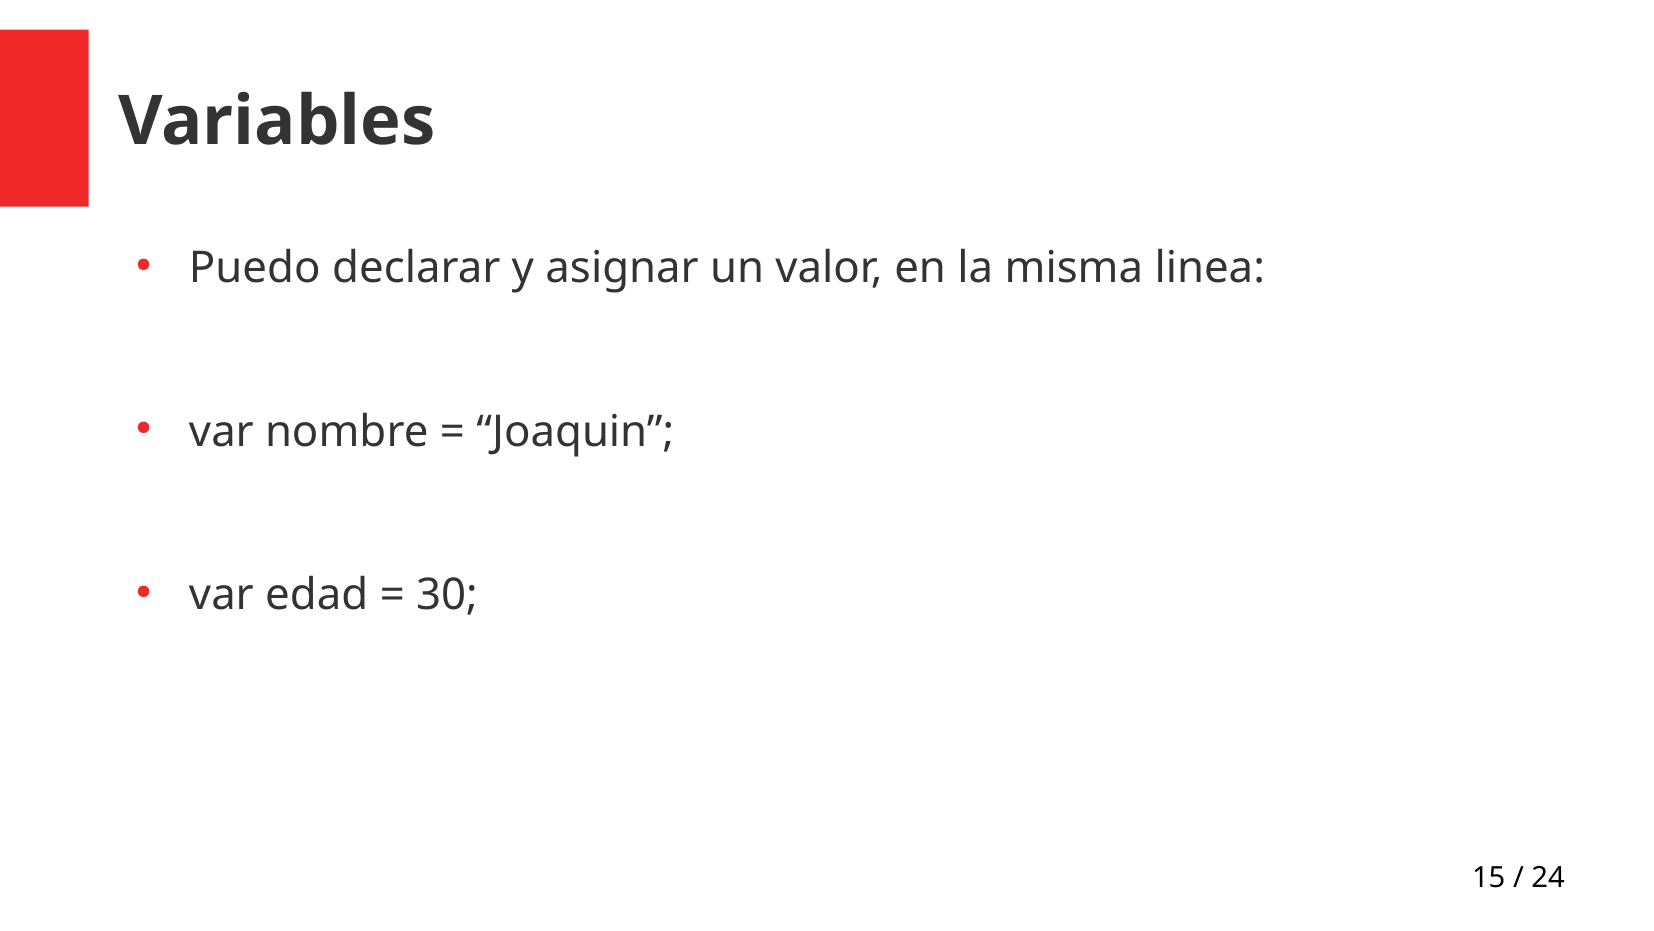

# Variables
Puedo declarar y asignar un valor, en la misma linea:
var nombre = “Joaquin”;
var edad = 30;
15